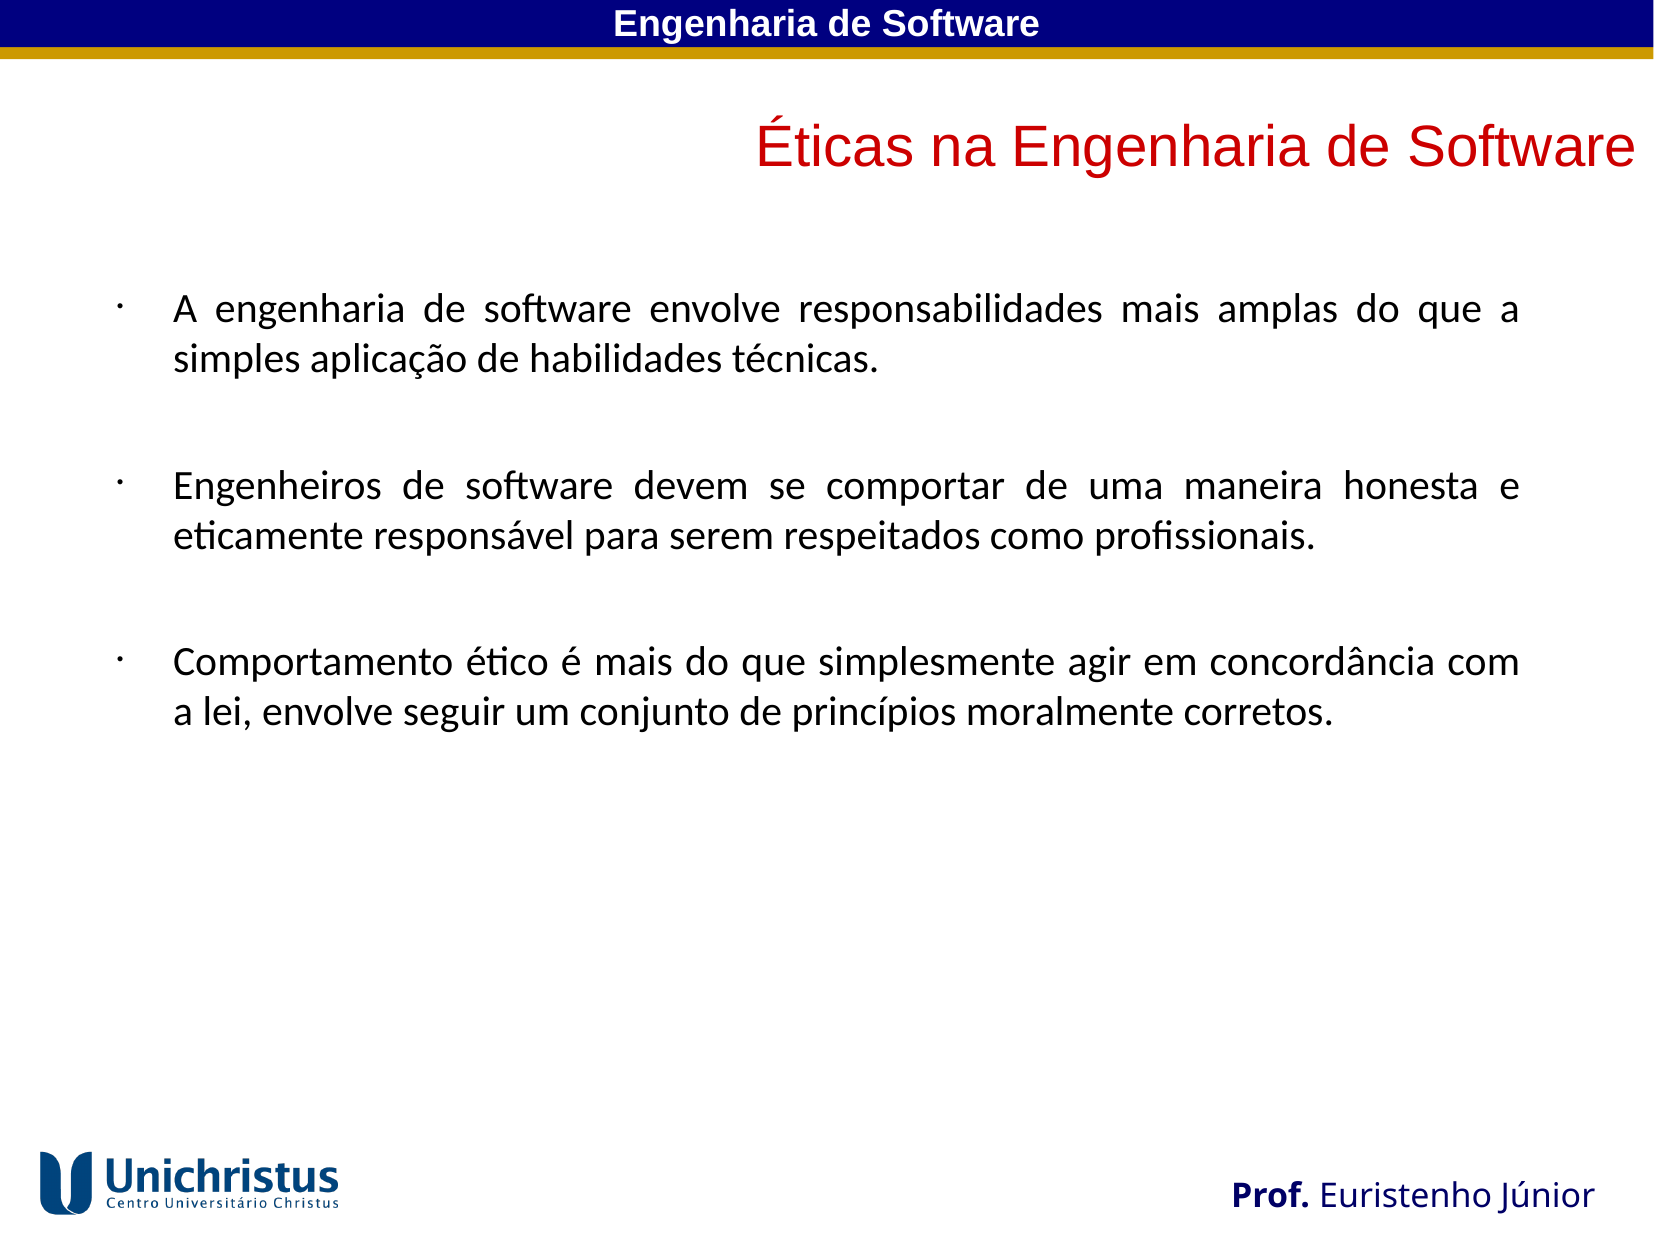

Engenharia de Software
Éticas na Engenharia de Software
# A engenharia de software envolve responsabilidades mais amplas do que a simples aplicação de habilidades técnicas.
Engenheiros de software devem se comportar de uma maneira honesta e eticamente responsável para serem respeitados como profissionais.
Comportamento ético é mais do que simplesmente agir em concordância com a lei, envolve seguir um conjunto de princípios moralmente corretos.
Prof. Euristenho Júnior